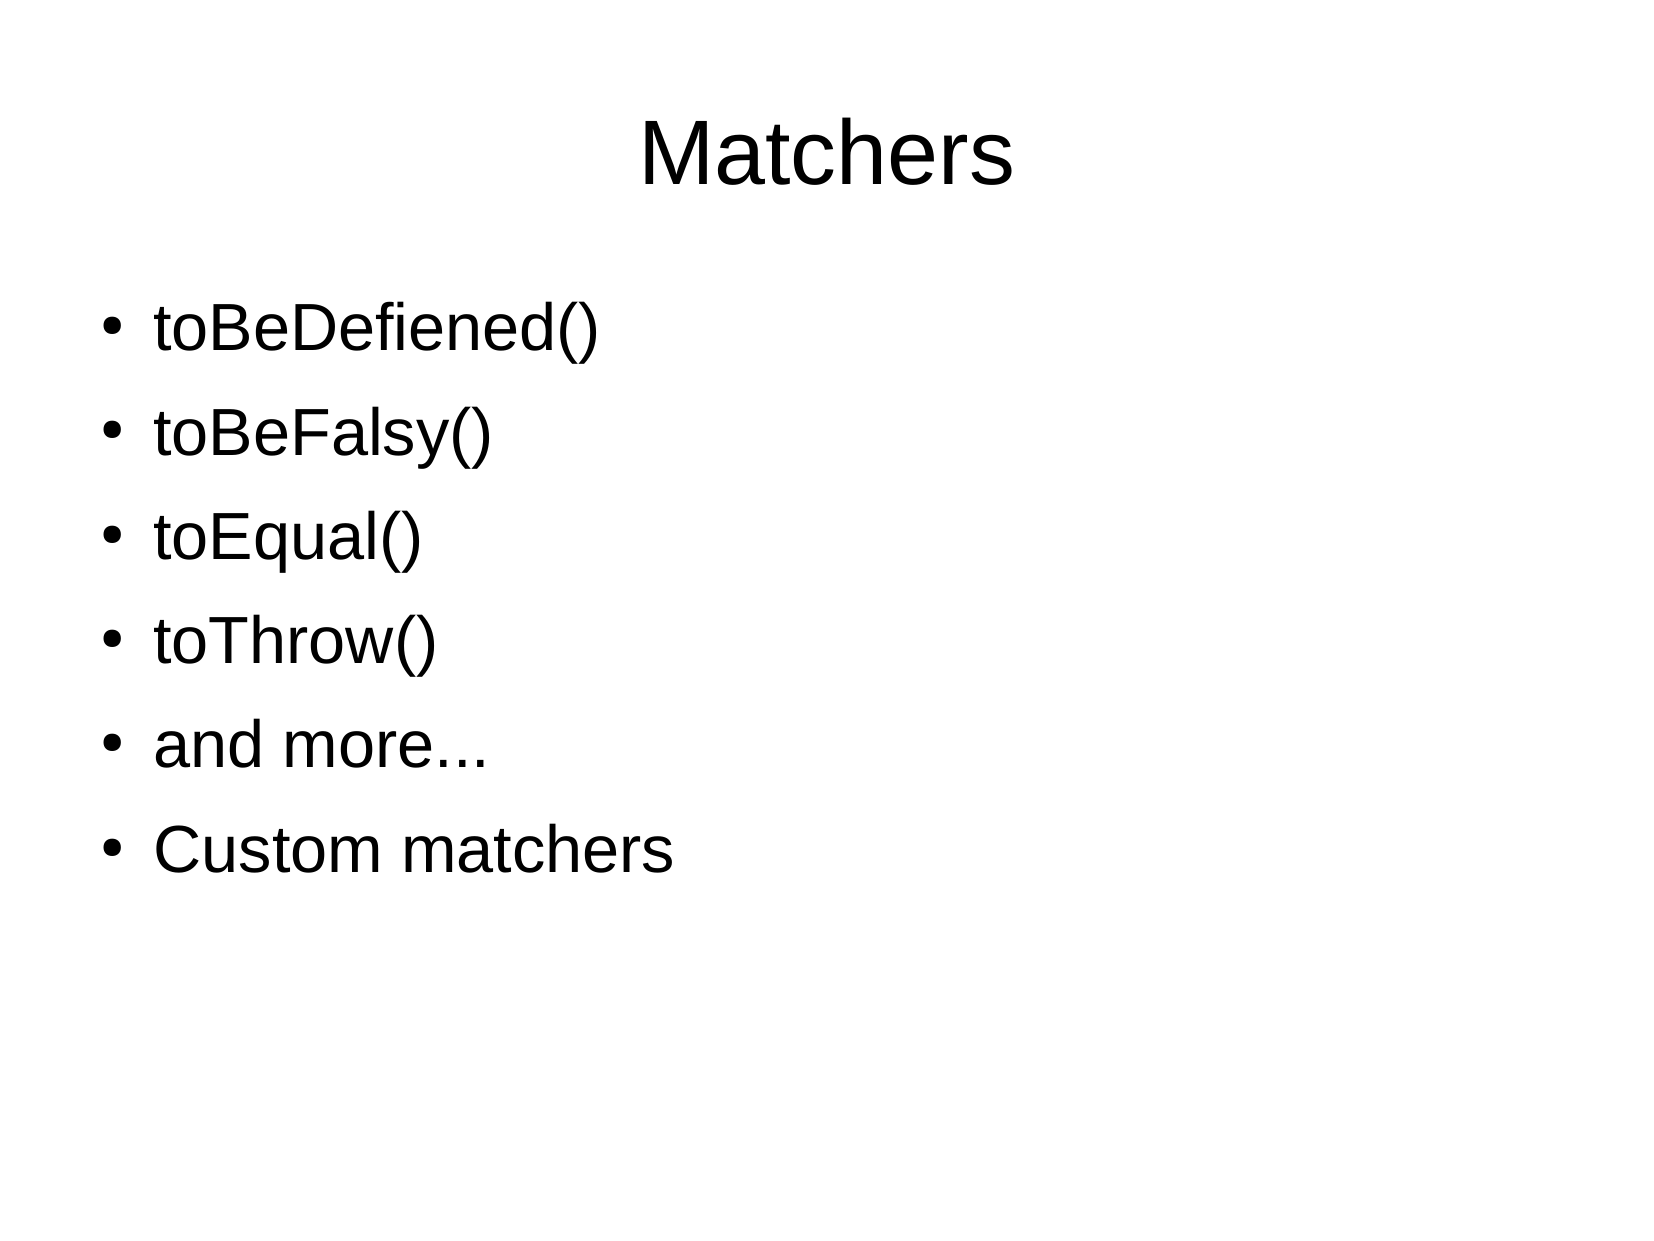

# Matchers
toBeDefiened()
toBeFalsy()
toEqual()
toThrow()
and more...
Custom matchers